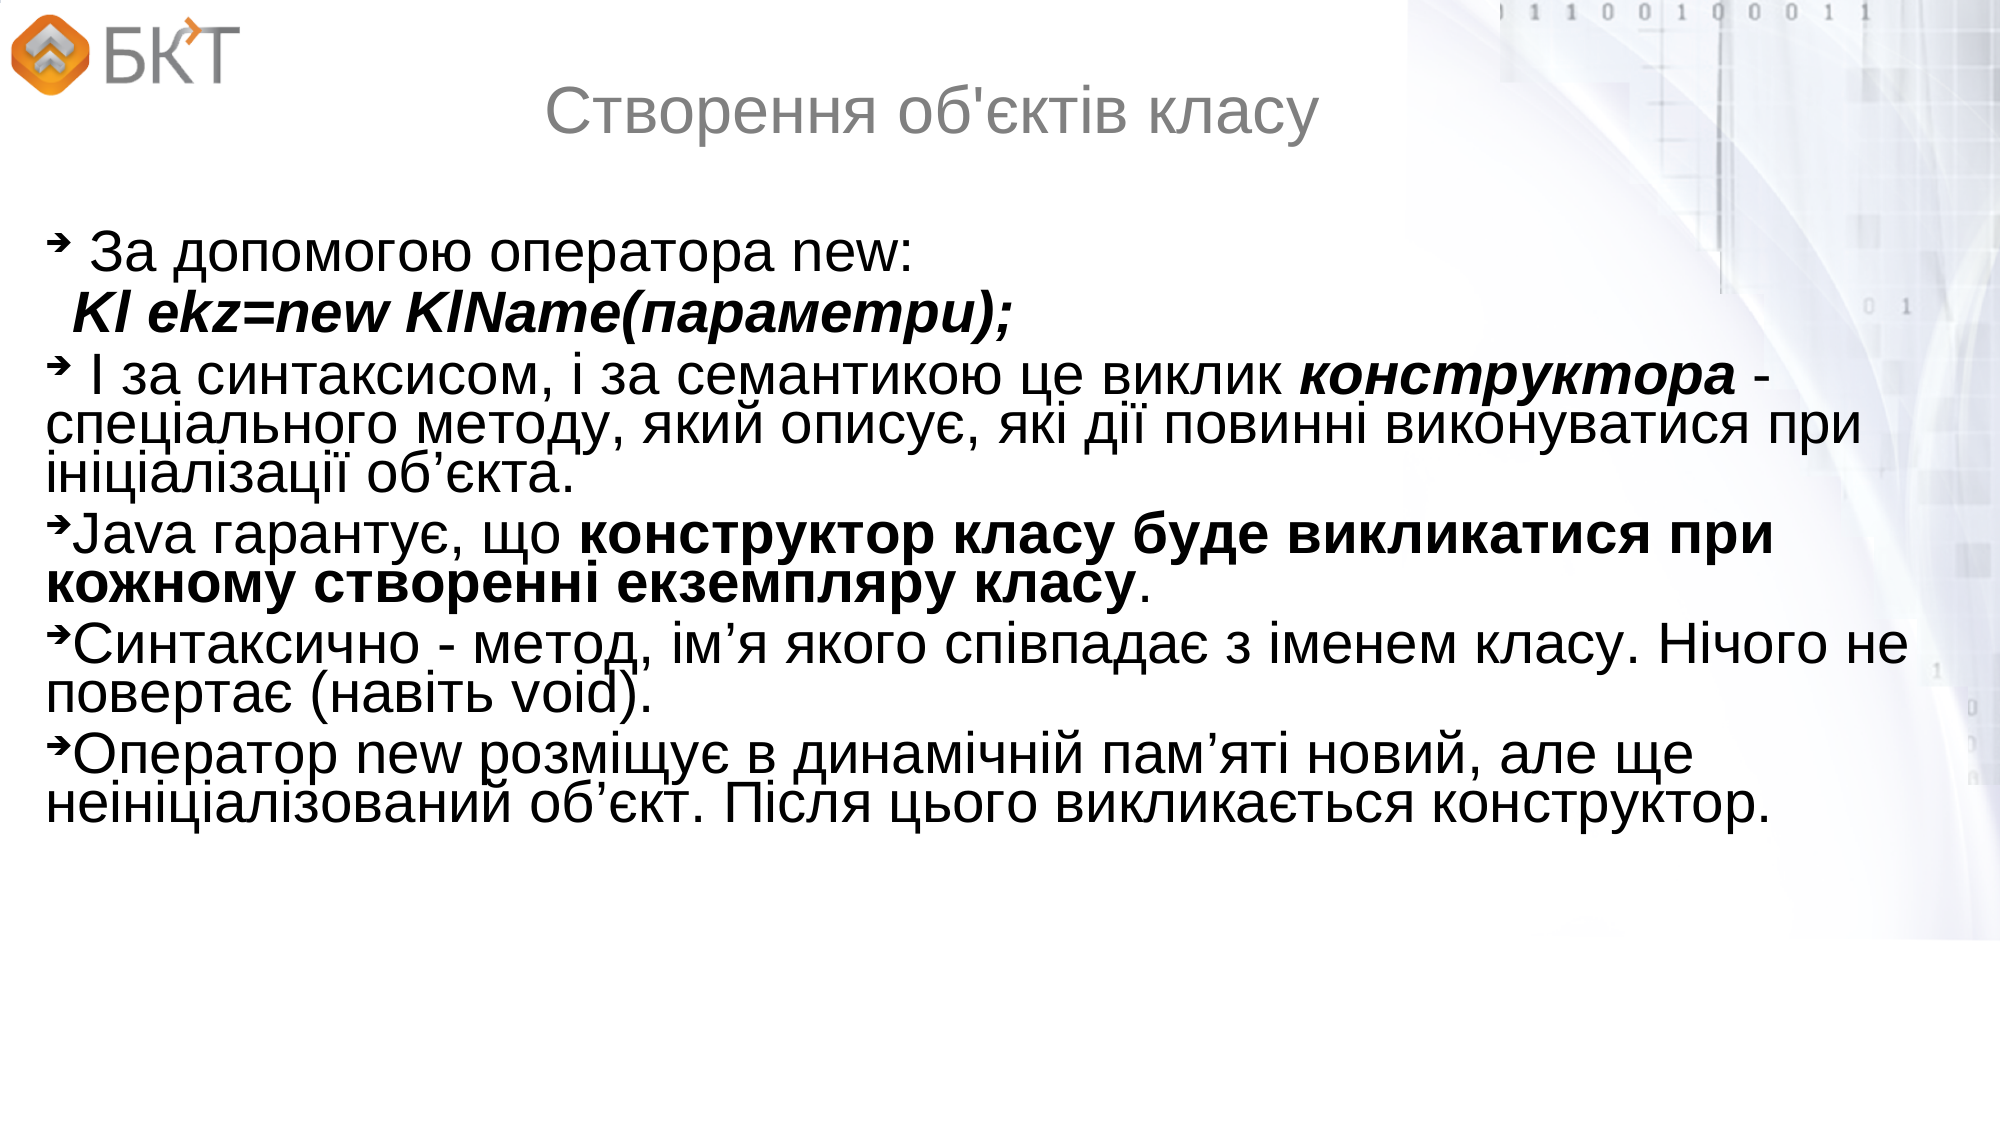

Створення об'єктів класу
# За допомогою оператора new:
Kl ekz=new KlName(параметри);
 І за синтаксисом, і за семантикою це виклик конструктора - спеціального методу, який описує, які дії повинні виконуватися при ініціалізації об’єкта.
Java гарантує, що конструктор класу буде викликатися при кожному створенні екземпляру класу.
Синтаксично - метод, ім’я якого співпадає з іменем класу. Нічого не повертає (навіть void).
Оператор new розміщує в динамічній пам’яті новий, але ще неініціалізований об’єкт. Після цього викликається конструктор.
БКТ 2013